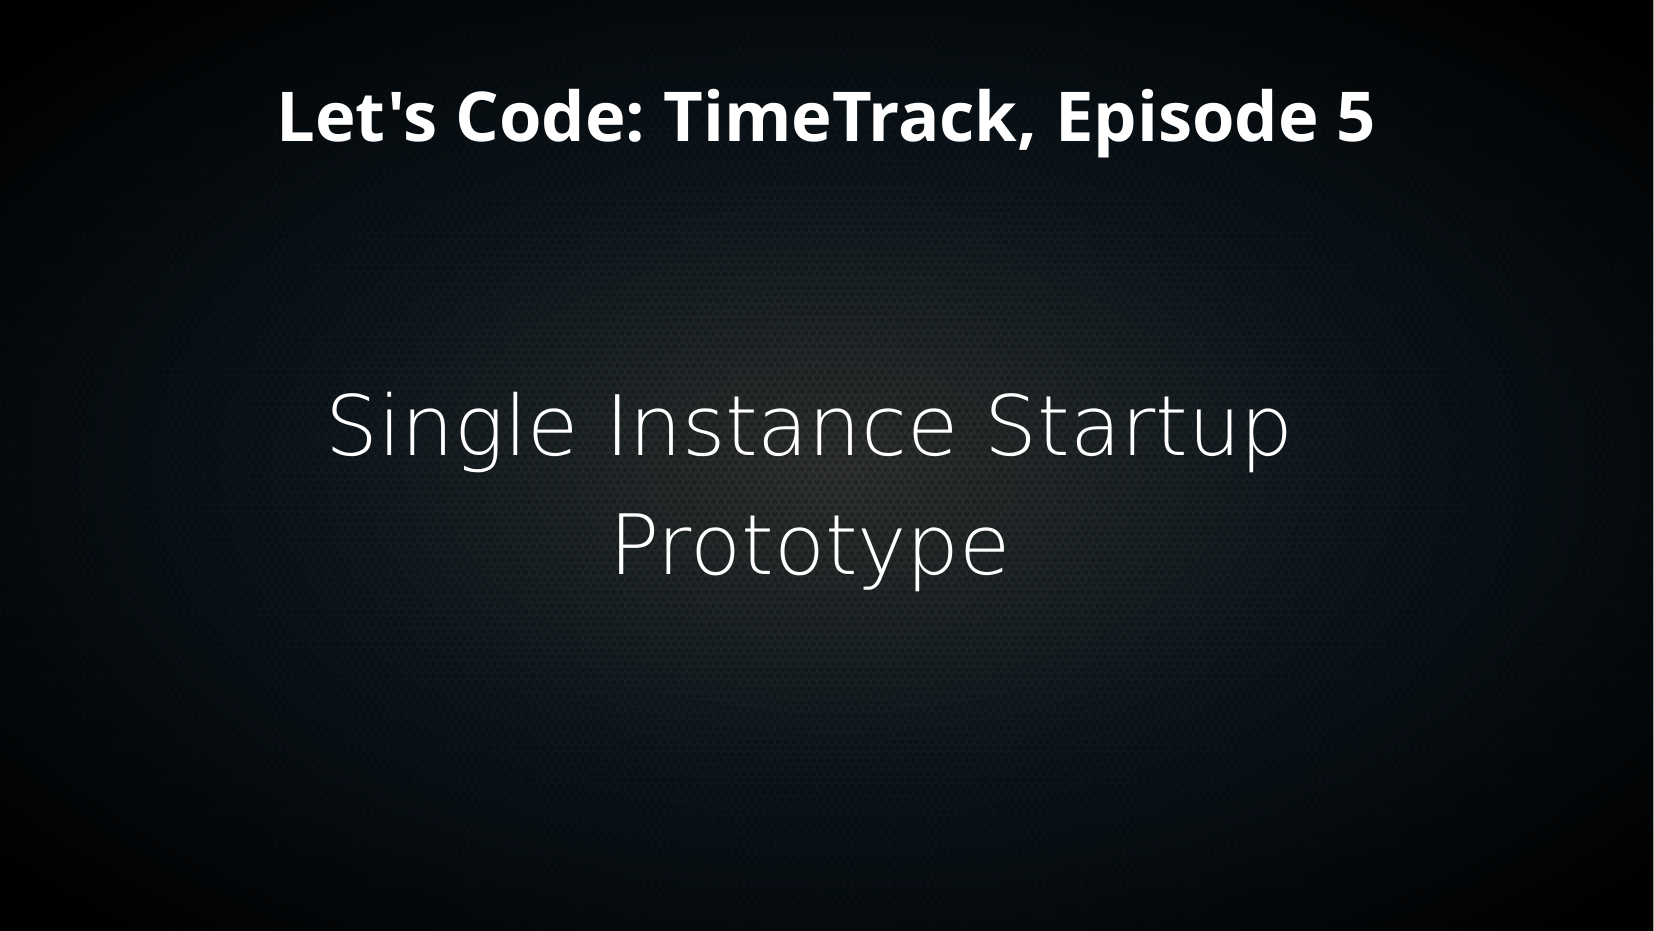

# Let's Code: TimeTrack, Episode 5
Single Instance Startup
Prototype